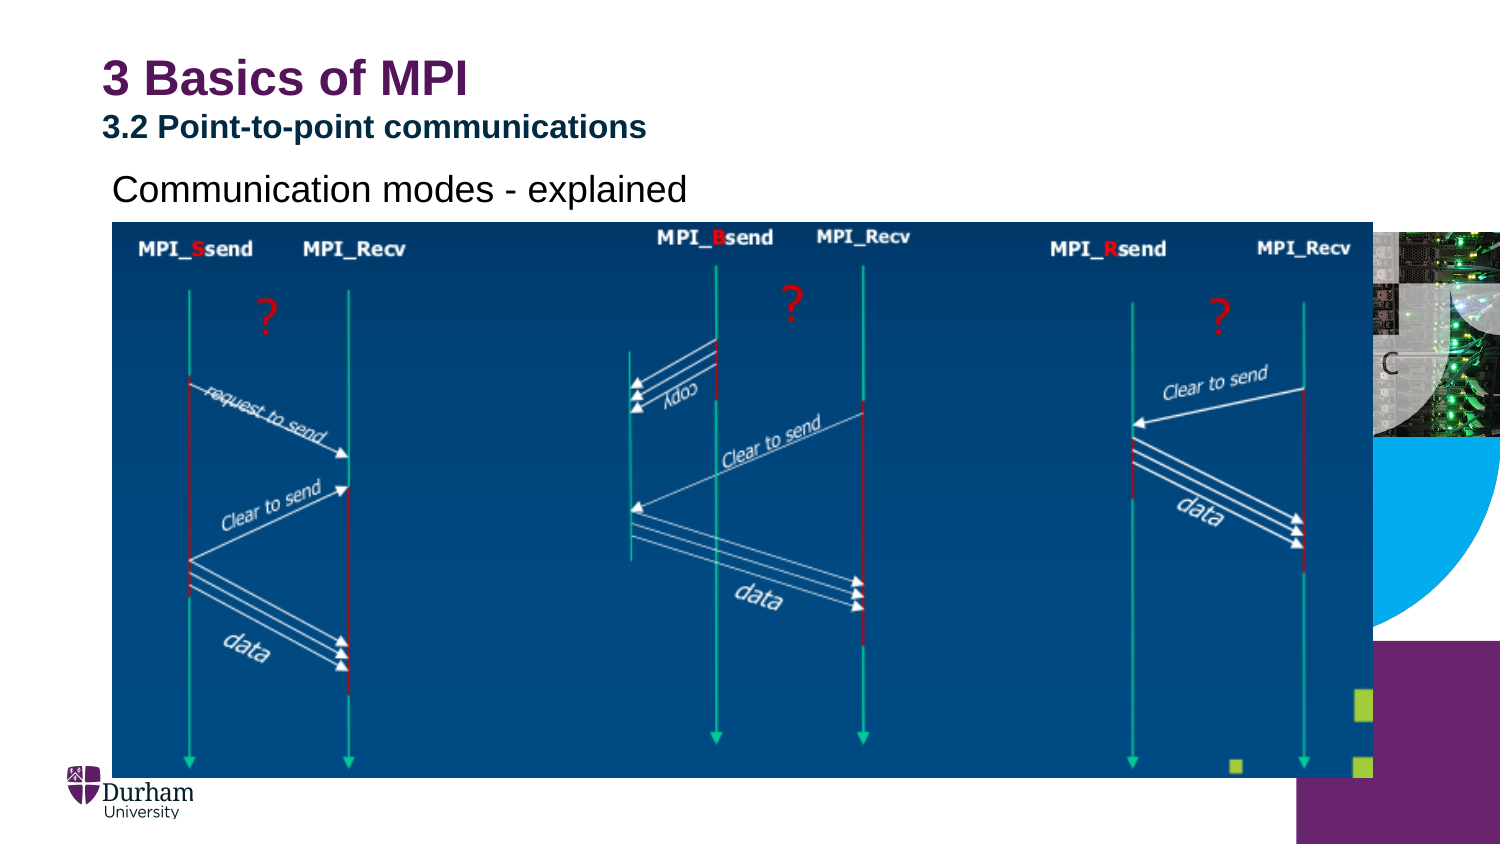

# 3 Basics of MPI 3.2 Point-to-point communications
Communication modes - explained